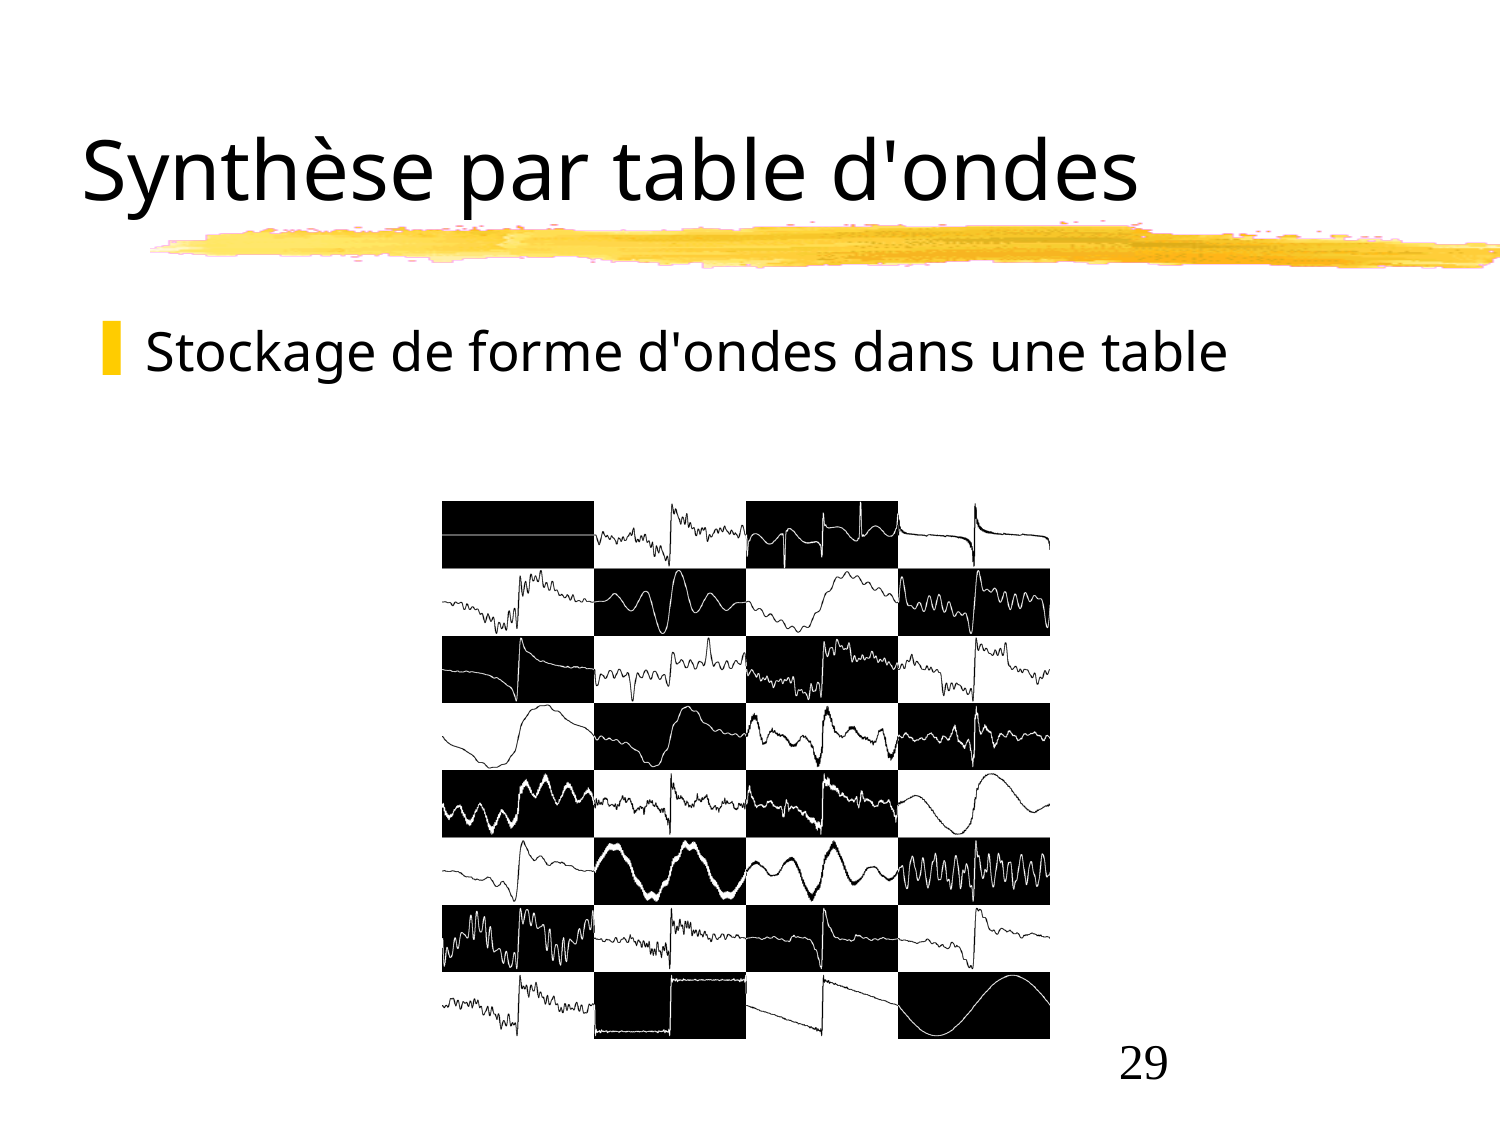

# Synthèse par table d'ondes
Stockage de forme d'ondes dans une table
29